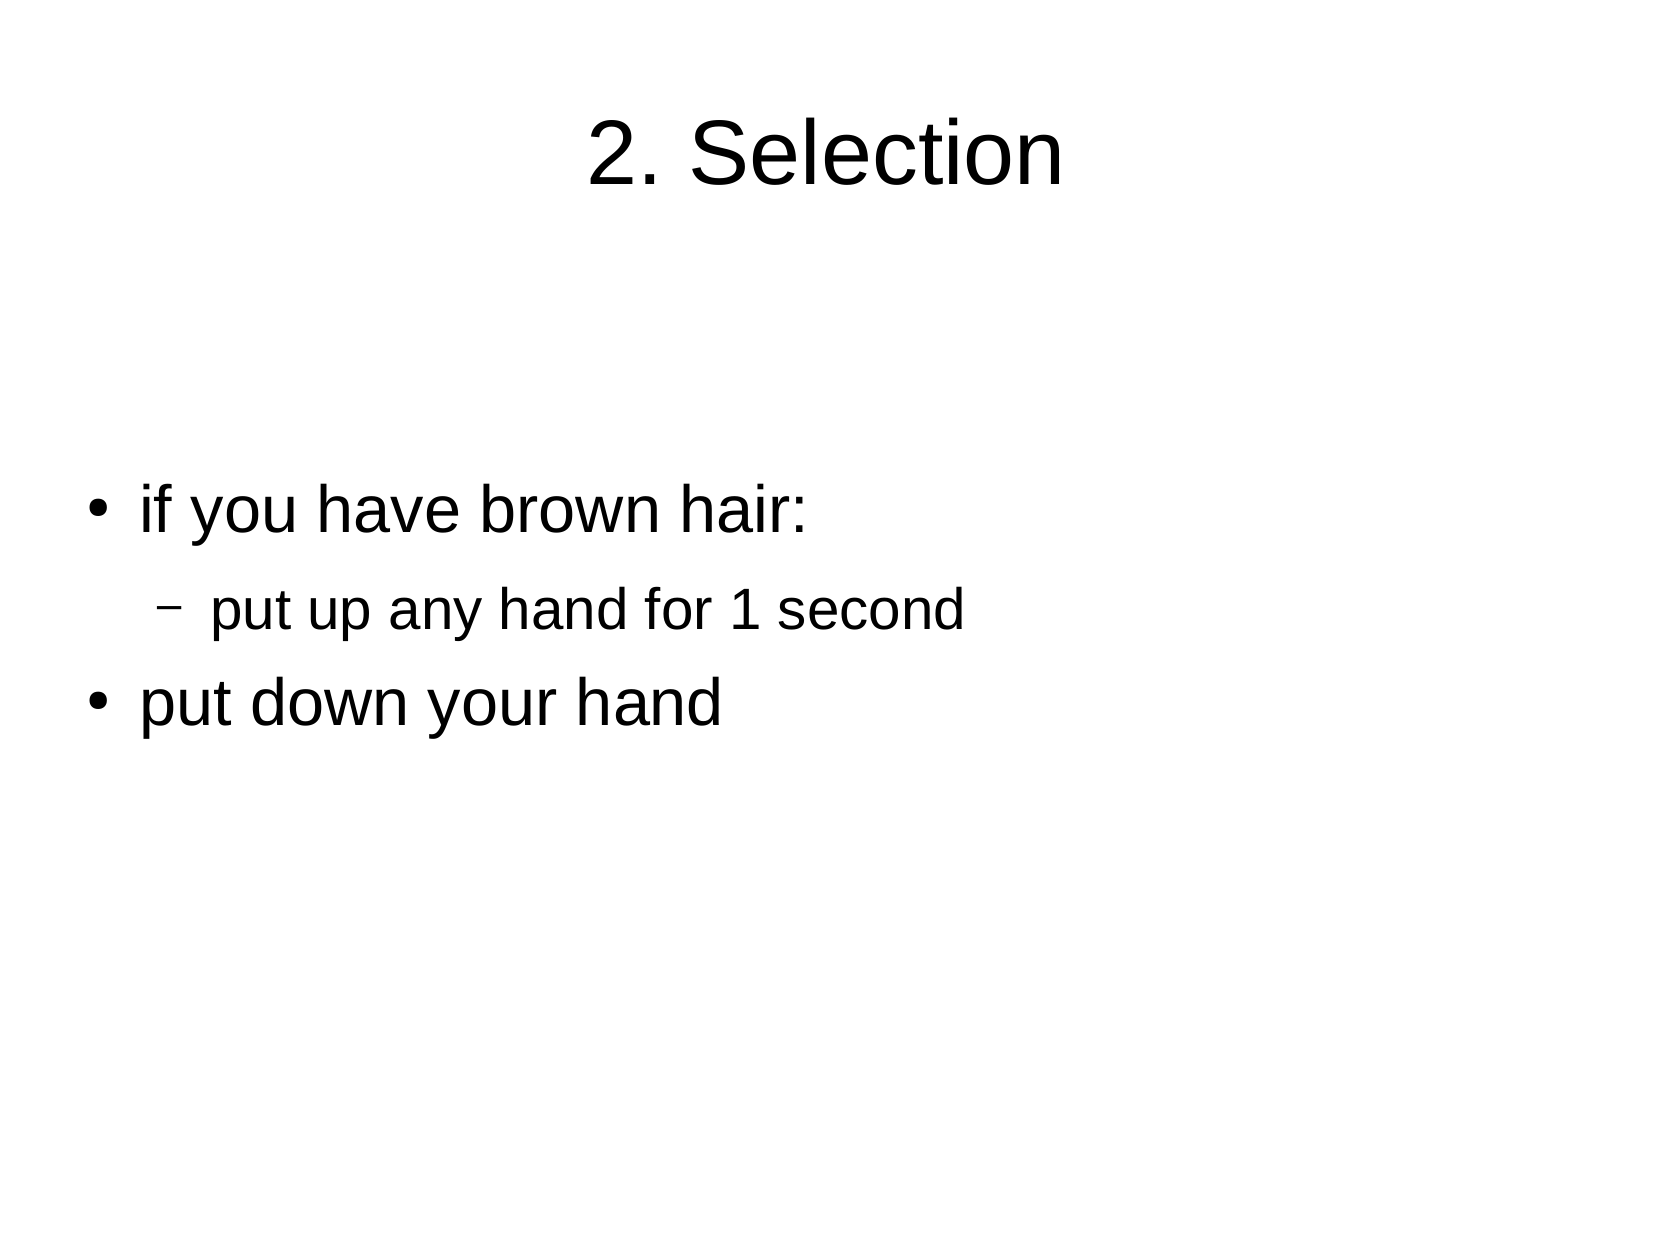

# 2. Selection
if you have brown hair:
put up any hand for 1 second
put down your hand